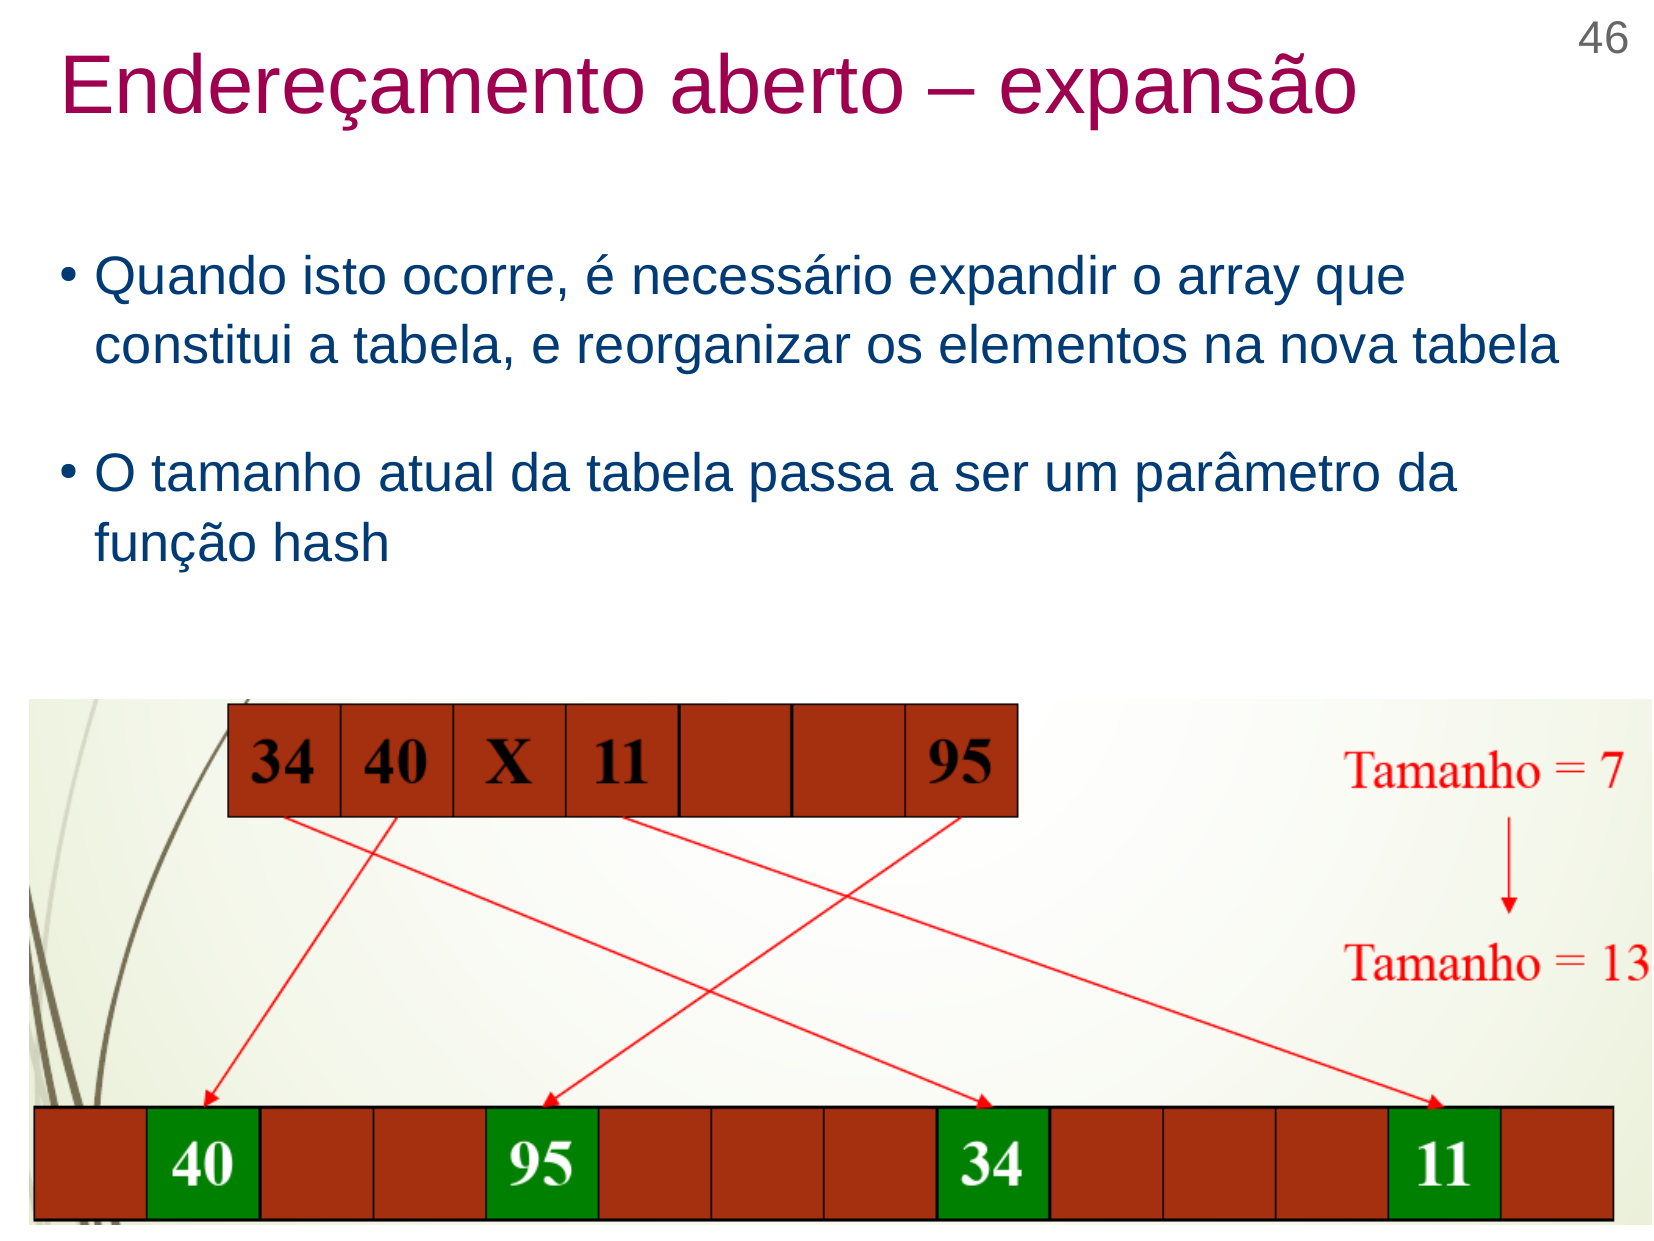

46
# Endereçamento aberto – expansão
Quando isto ocorre, é necessário expandir o array que constitui a tabela, e reorganizar os elementos na nova tabela
O tamanho atual da tabela passa a ser um parâmetro da função hash